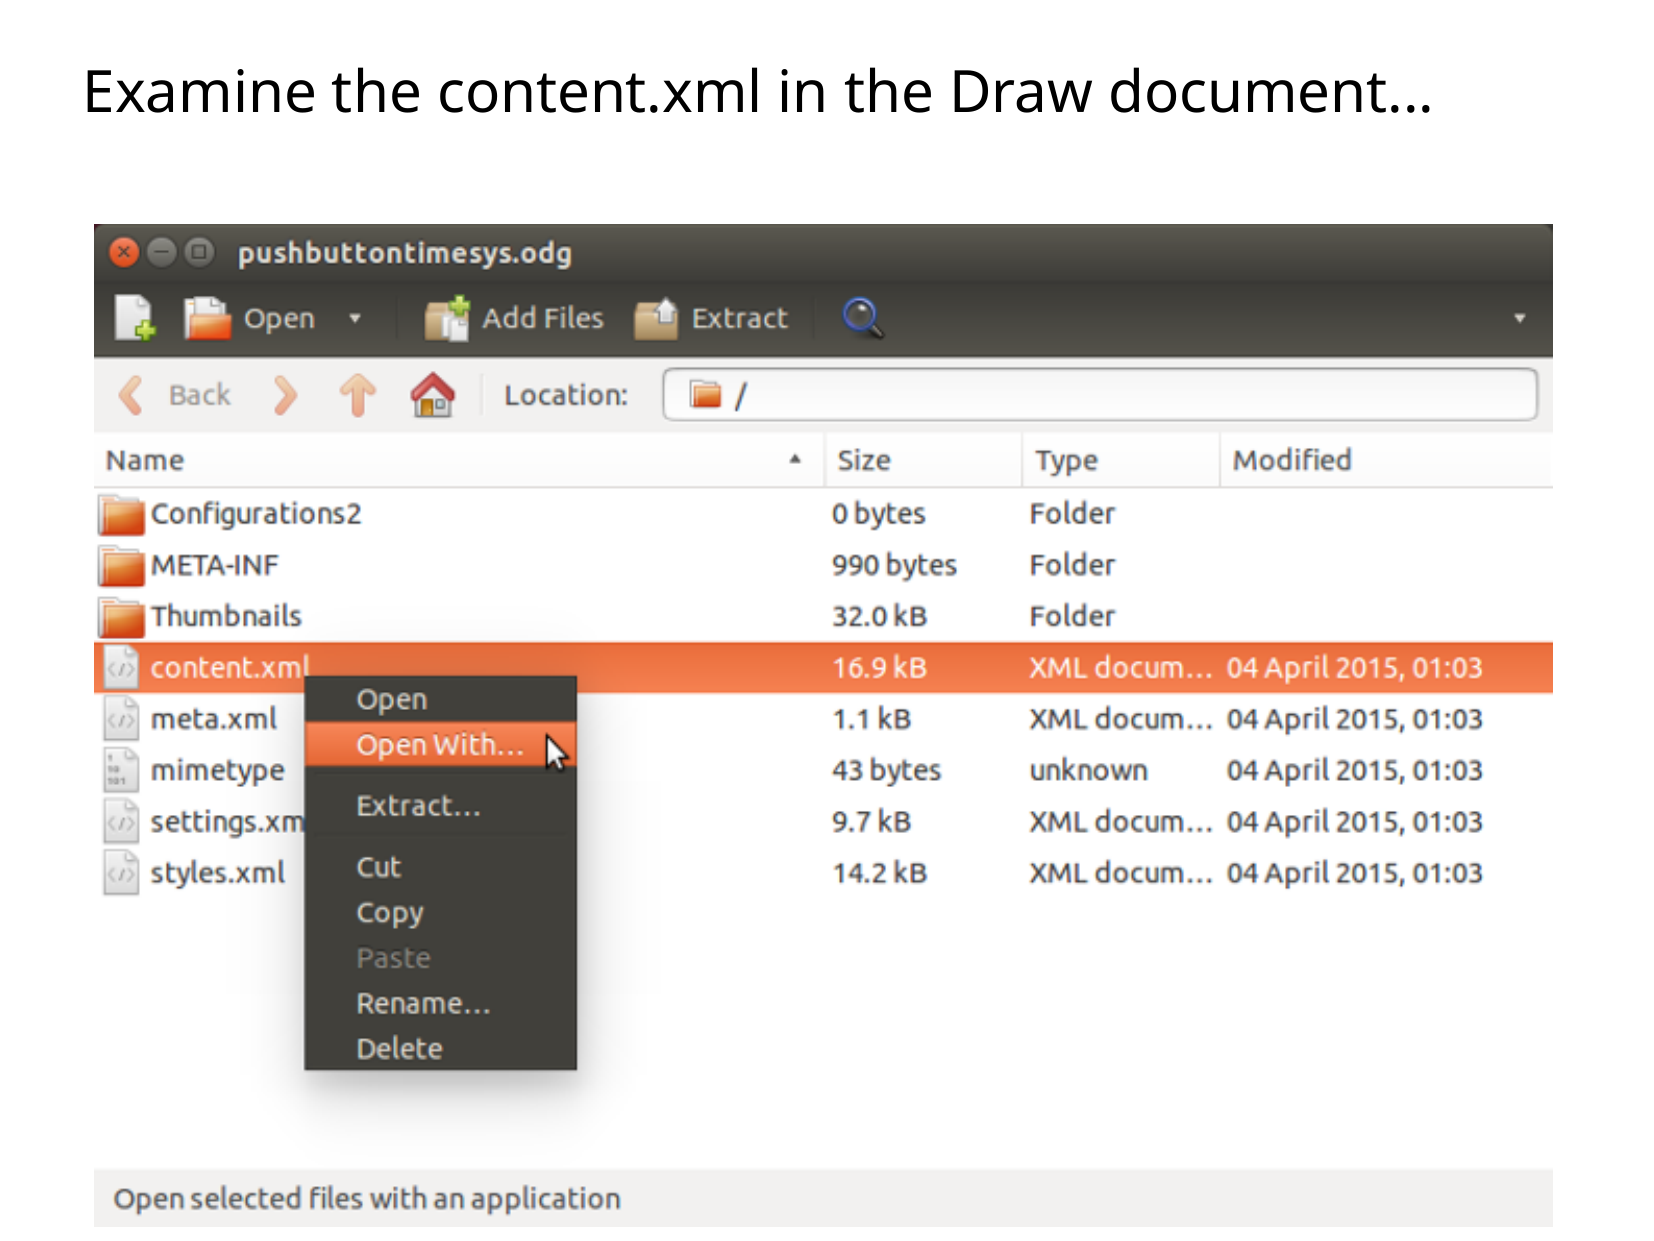

# Examine the content.xml in the Draw document...